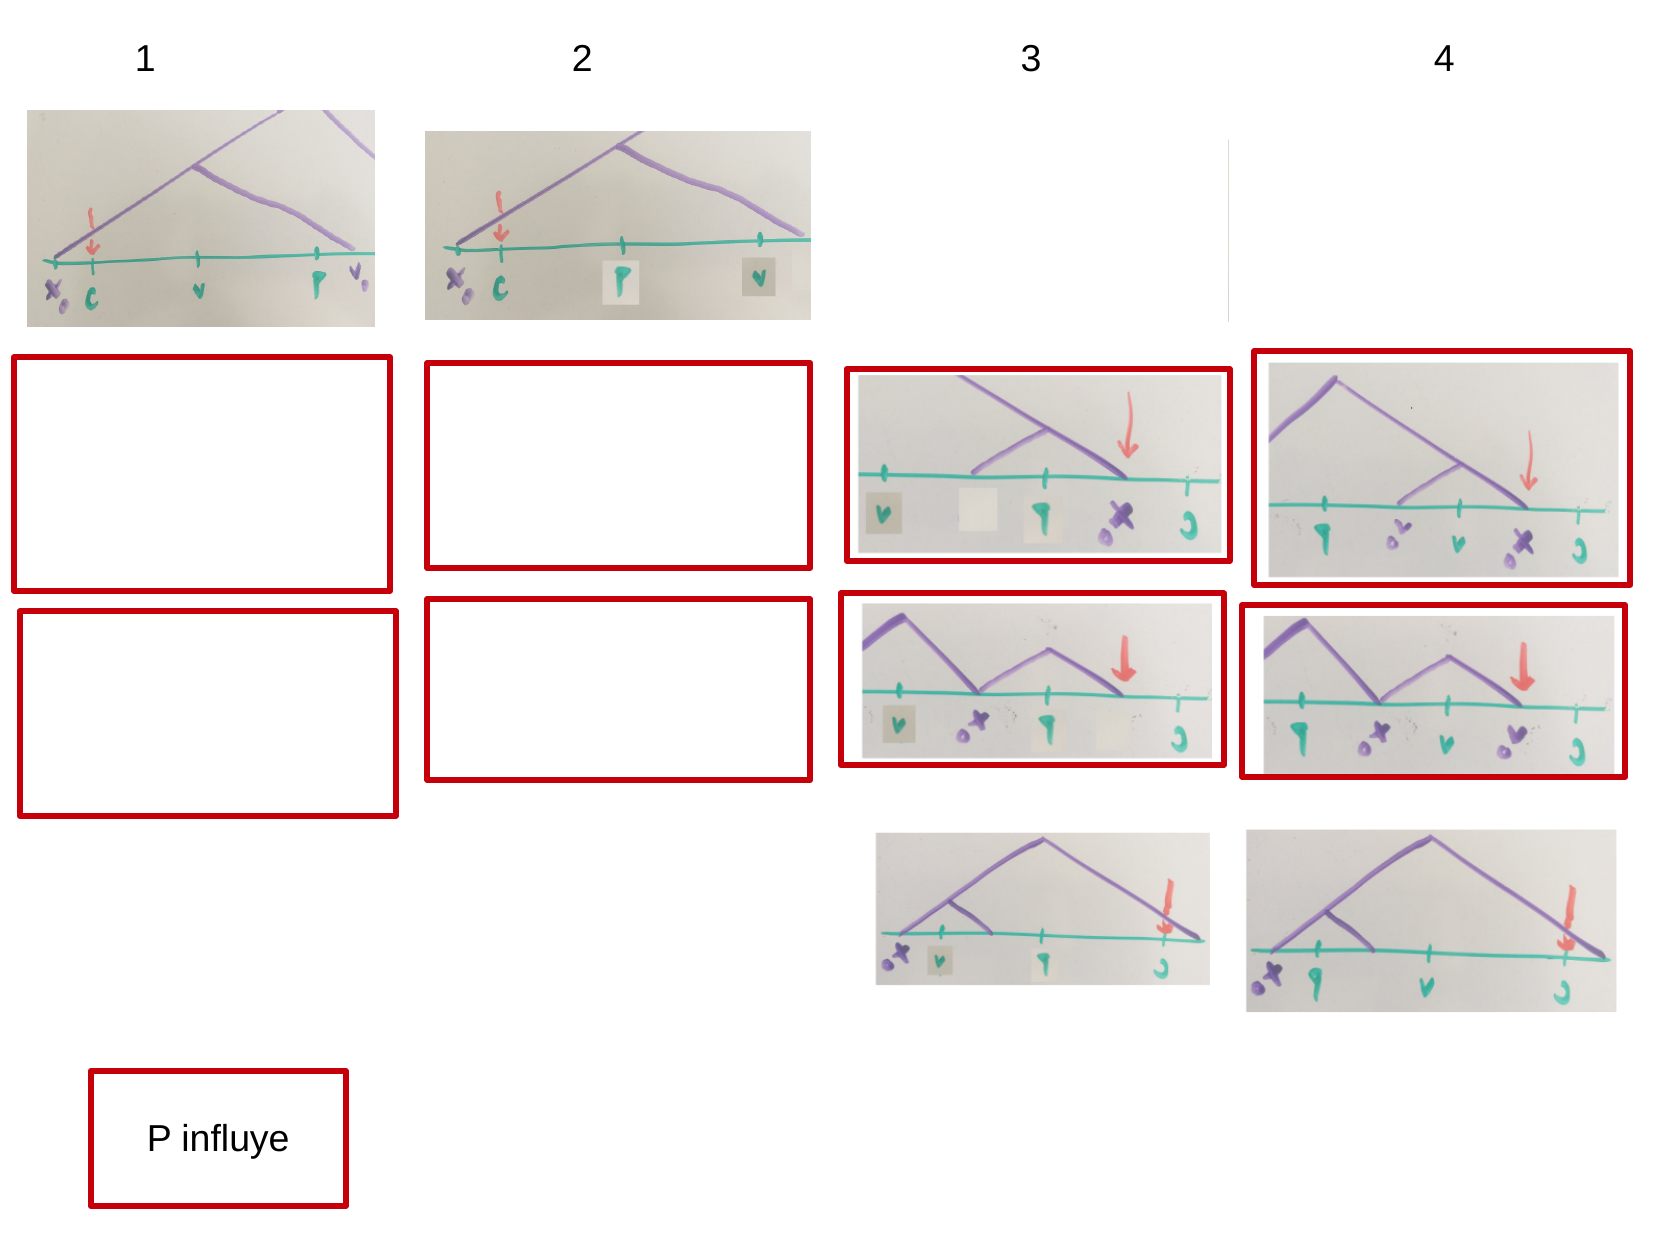

1
2
3
4
#
P influye